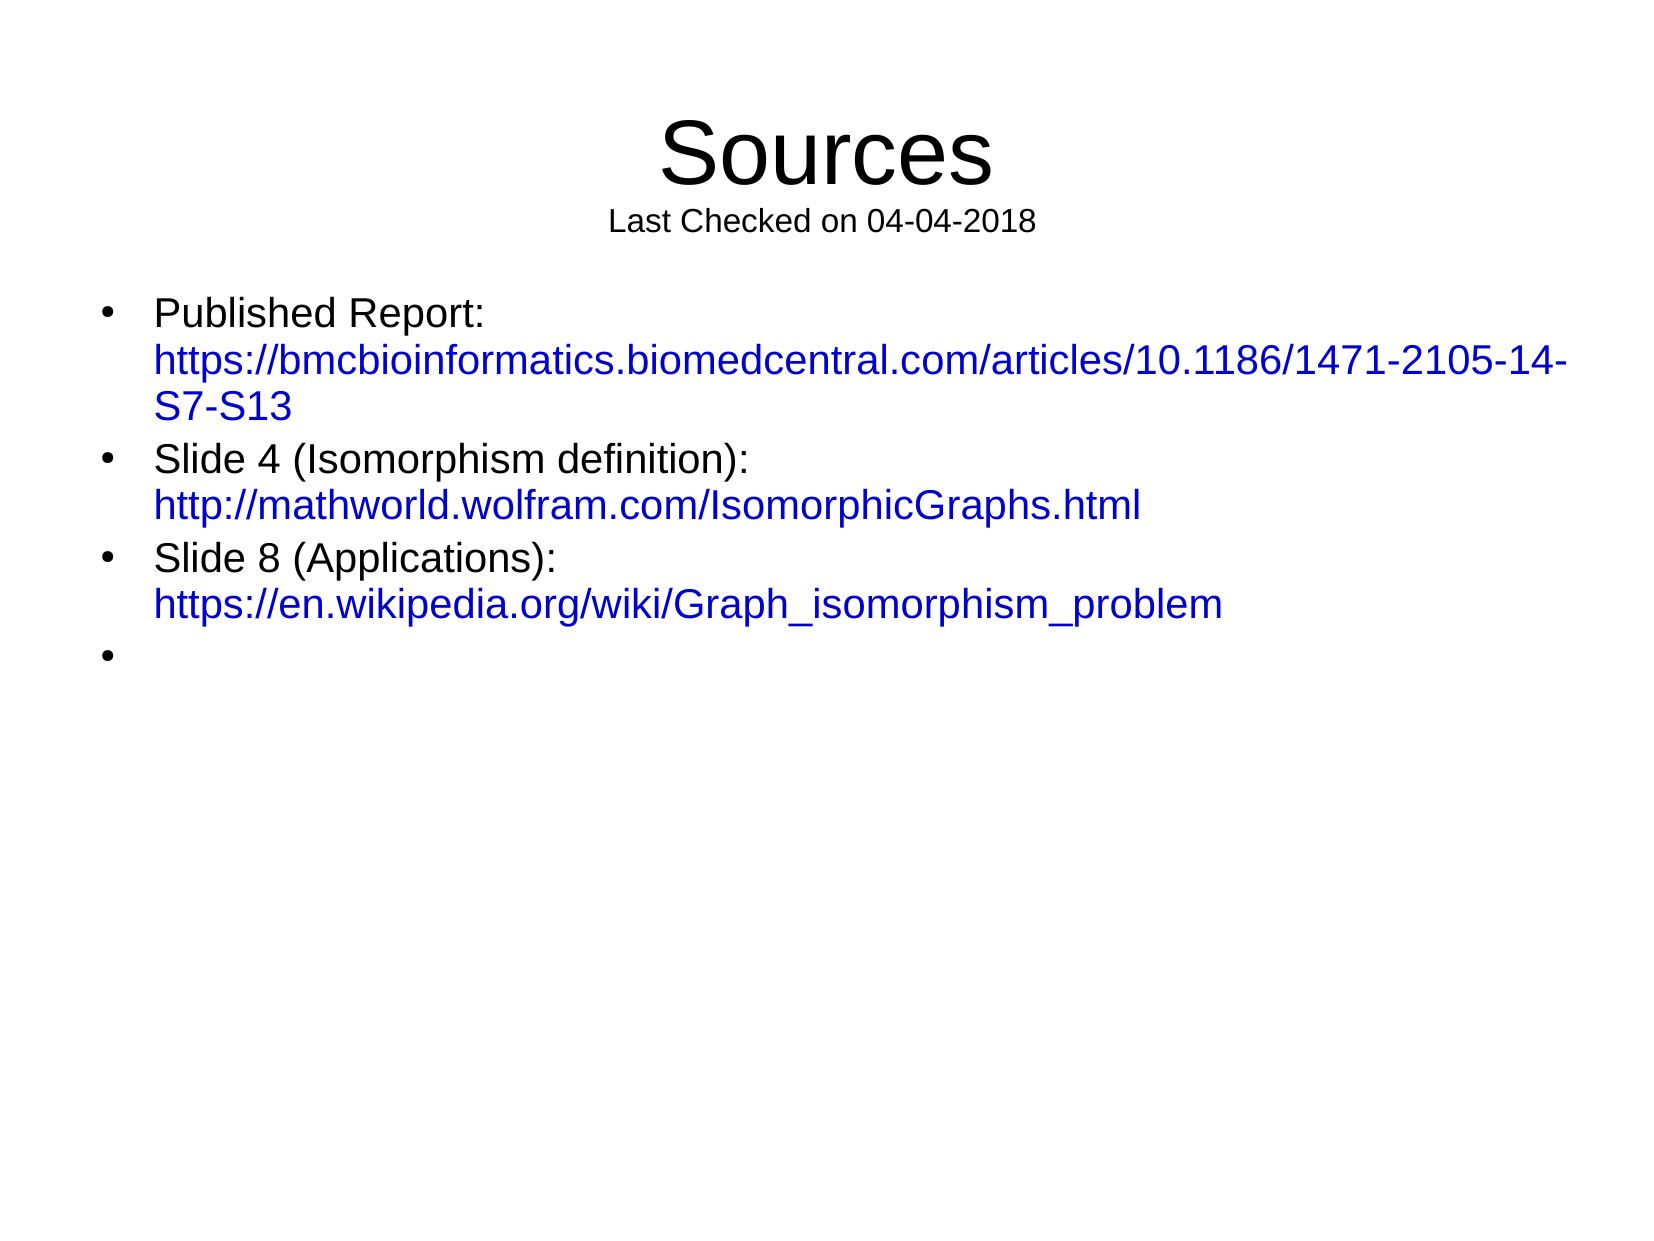

# Sources
Last Checked on 04-04-2018
Published Report:
https://bmcbioinformatics.biomedcentral.com/articles/10.1186/1471-2105-14-S7-S13
Slide 4 (Isomorphism definition):
http://mathworld.wolfram.com/IsomorphicGraphs.html
Slide 8 (Applications):
https://en.wikipedia.org/wiki/Graph_isomorphism_problem